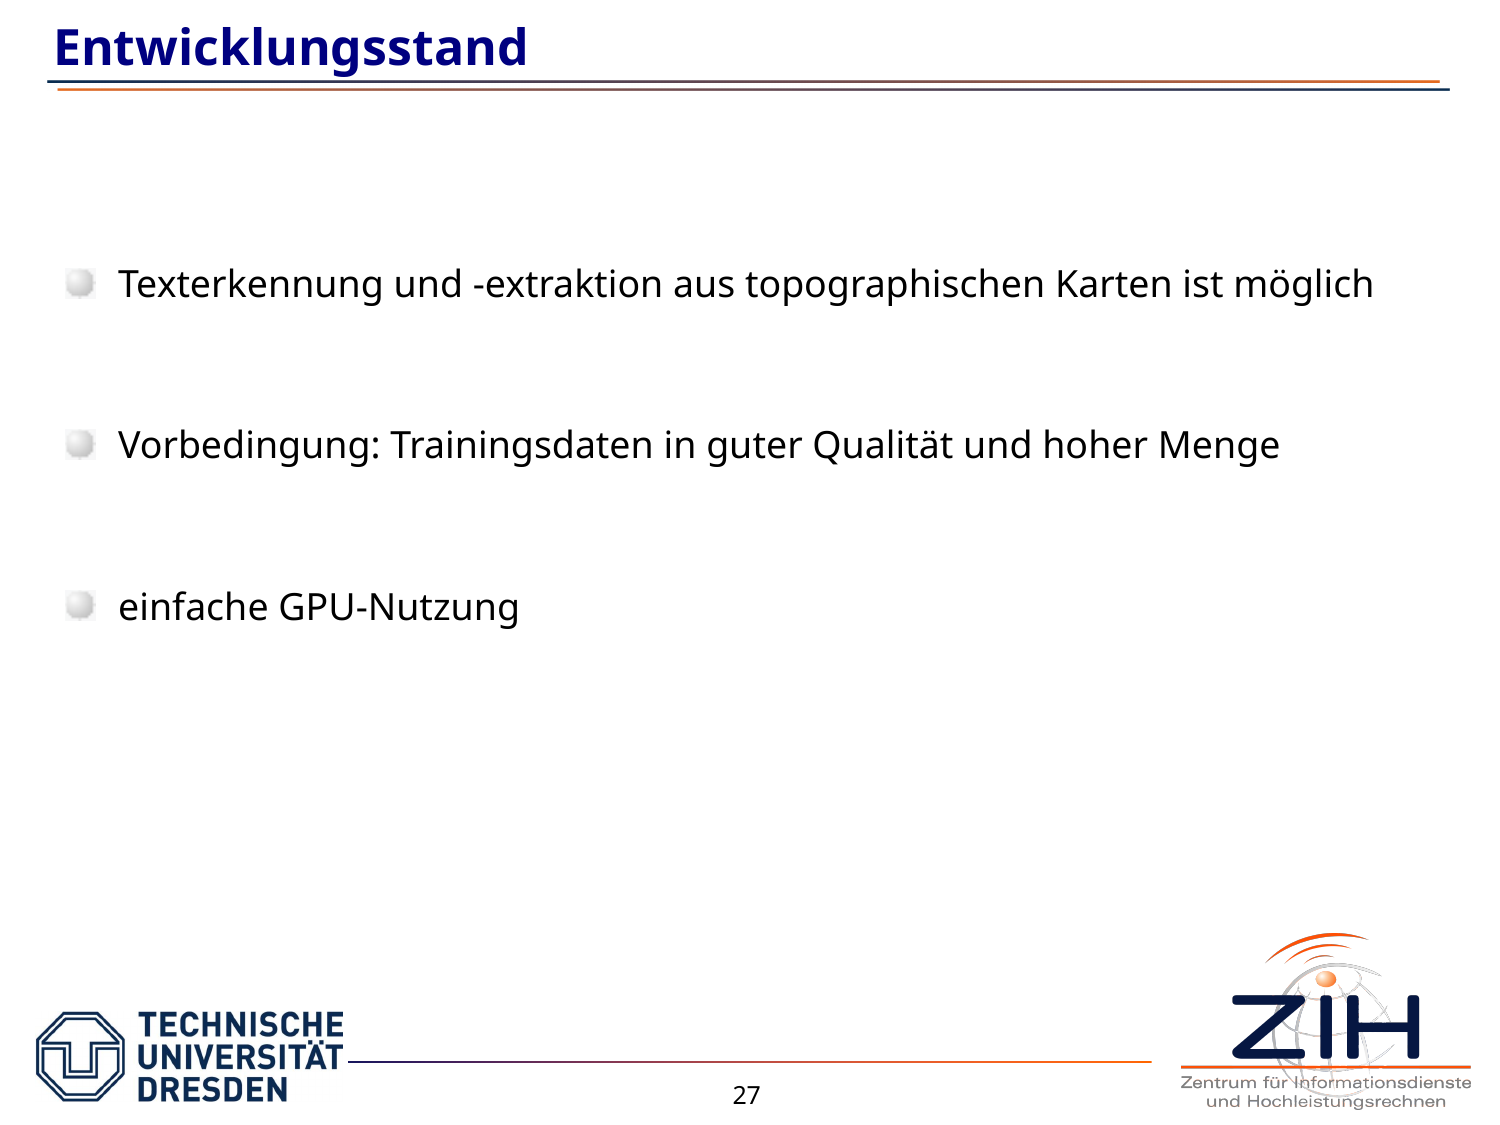

# Entwicklungsstand
Texterkennung und -extraktion aus topographischen Karten ist möglich
Vorbedingung: Trainingsdaten in guter Qualität und hoher Menge
einfache GPU-Nutzung
27